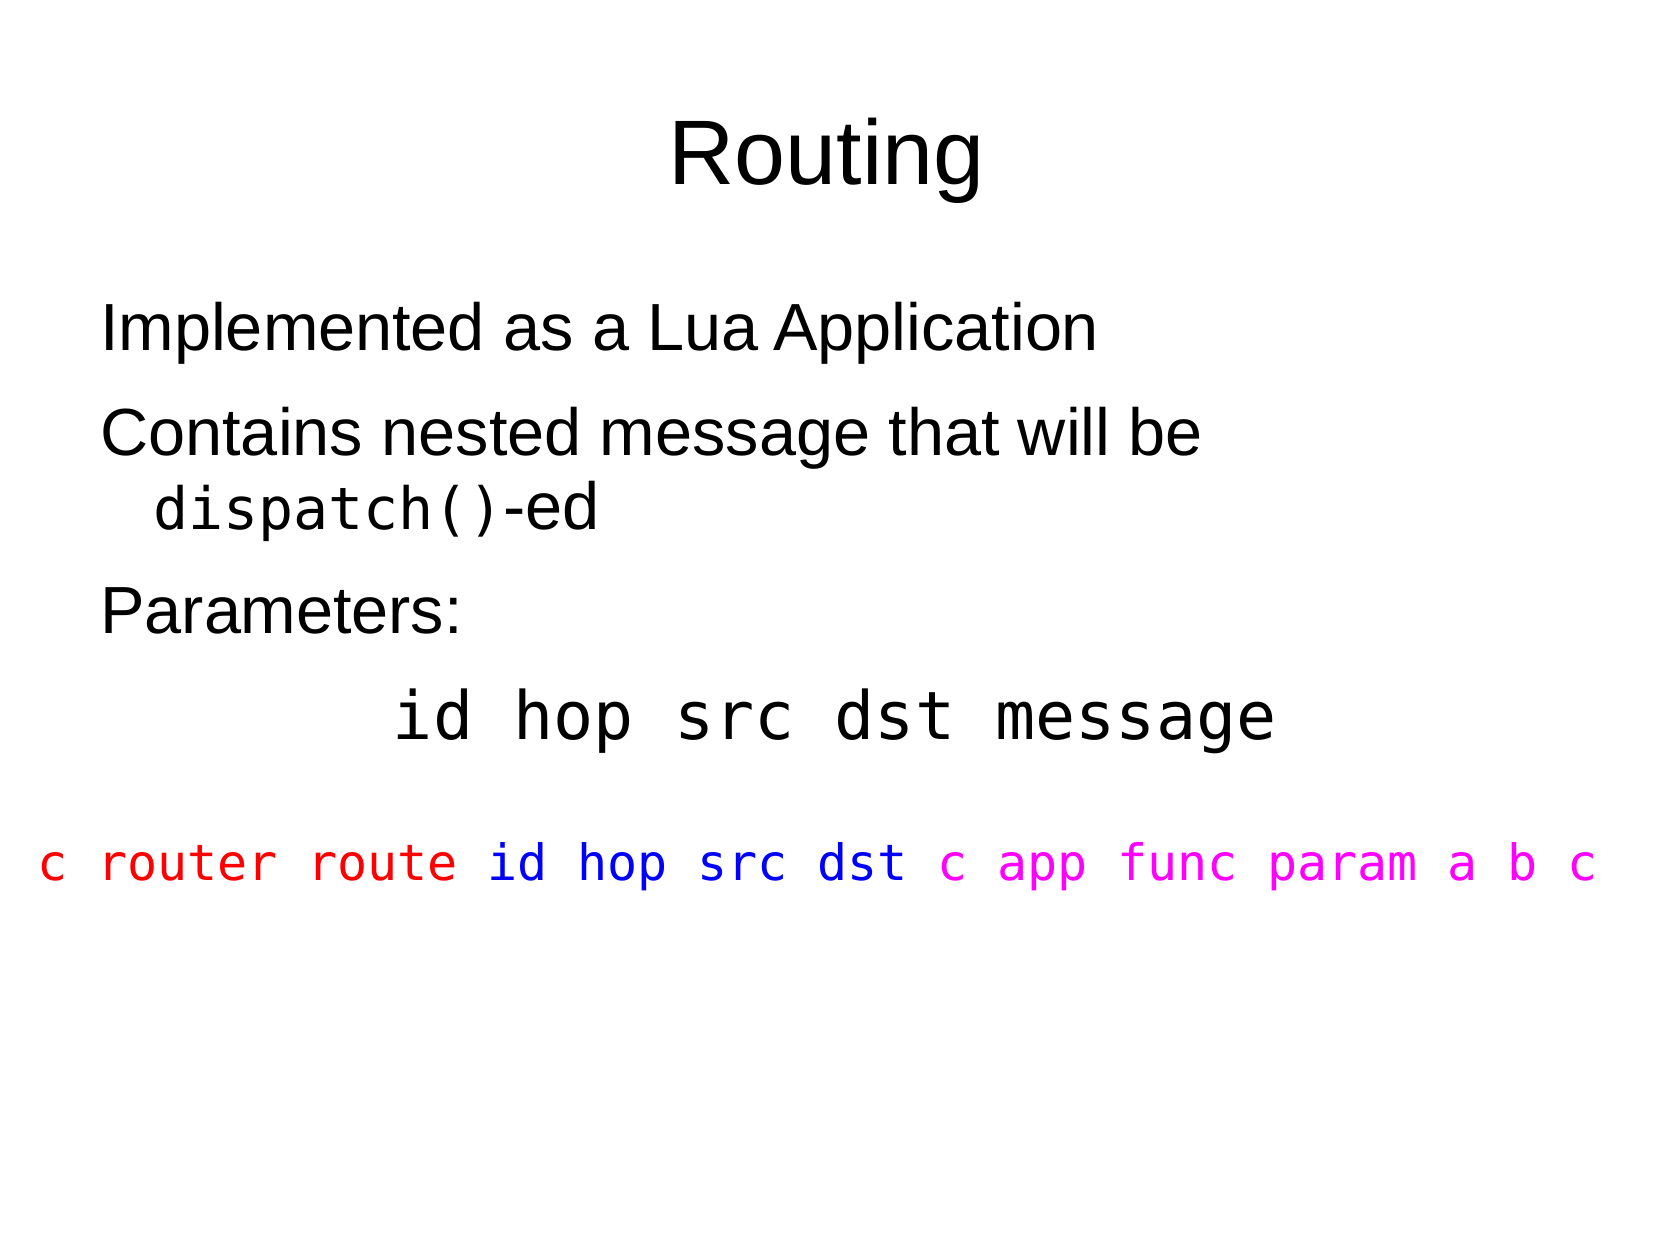

# Routing
Implemented as a Lua Application
Contains nested message that will be dispatch()-ed
Parameters:
id hop src dst message
c router route id hop src dst c app func param a b c